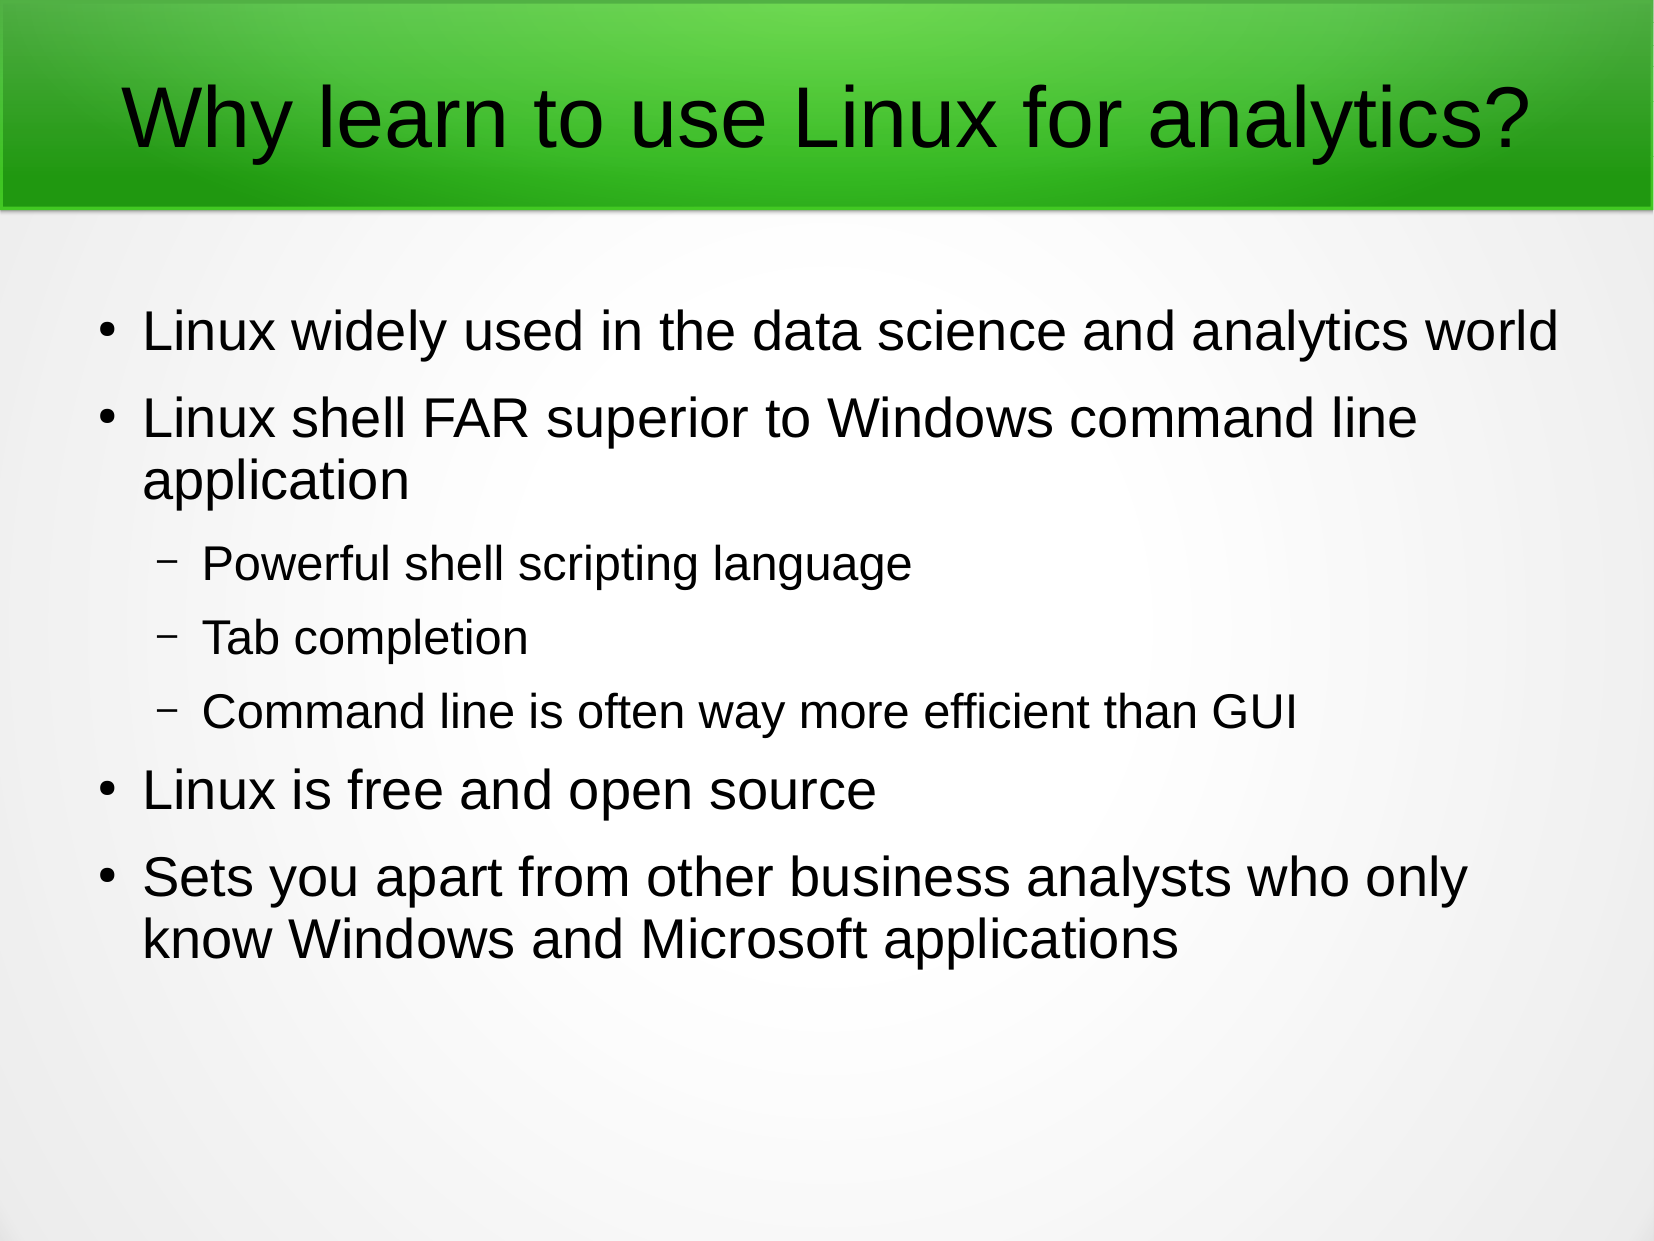

# Why learn to use Linux for analytics?
Linux widely used in the data science and analytics world
Linux shell FAR superior to Windows command line application
Powerful shell scripting language
Tab completion
Command line is often way more efficient than GUI
Linux is free and open source
Sets you apart from other business analysts who only know Windows and Microsoft applications